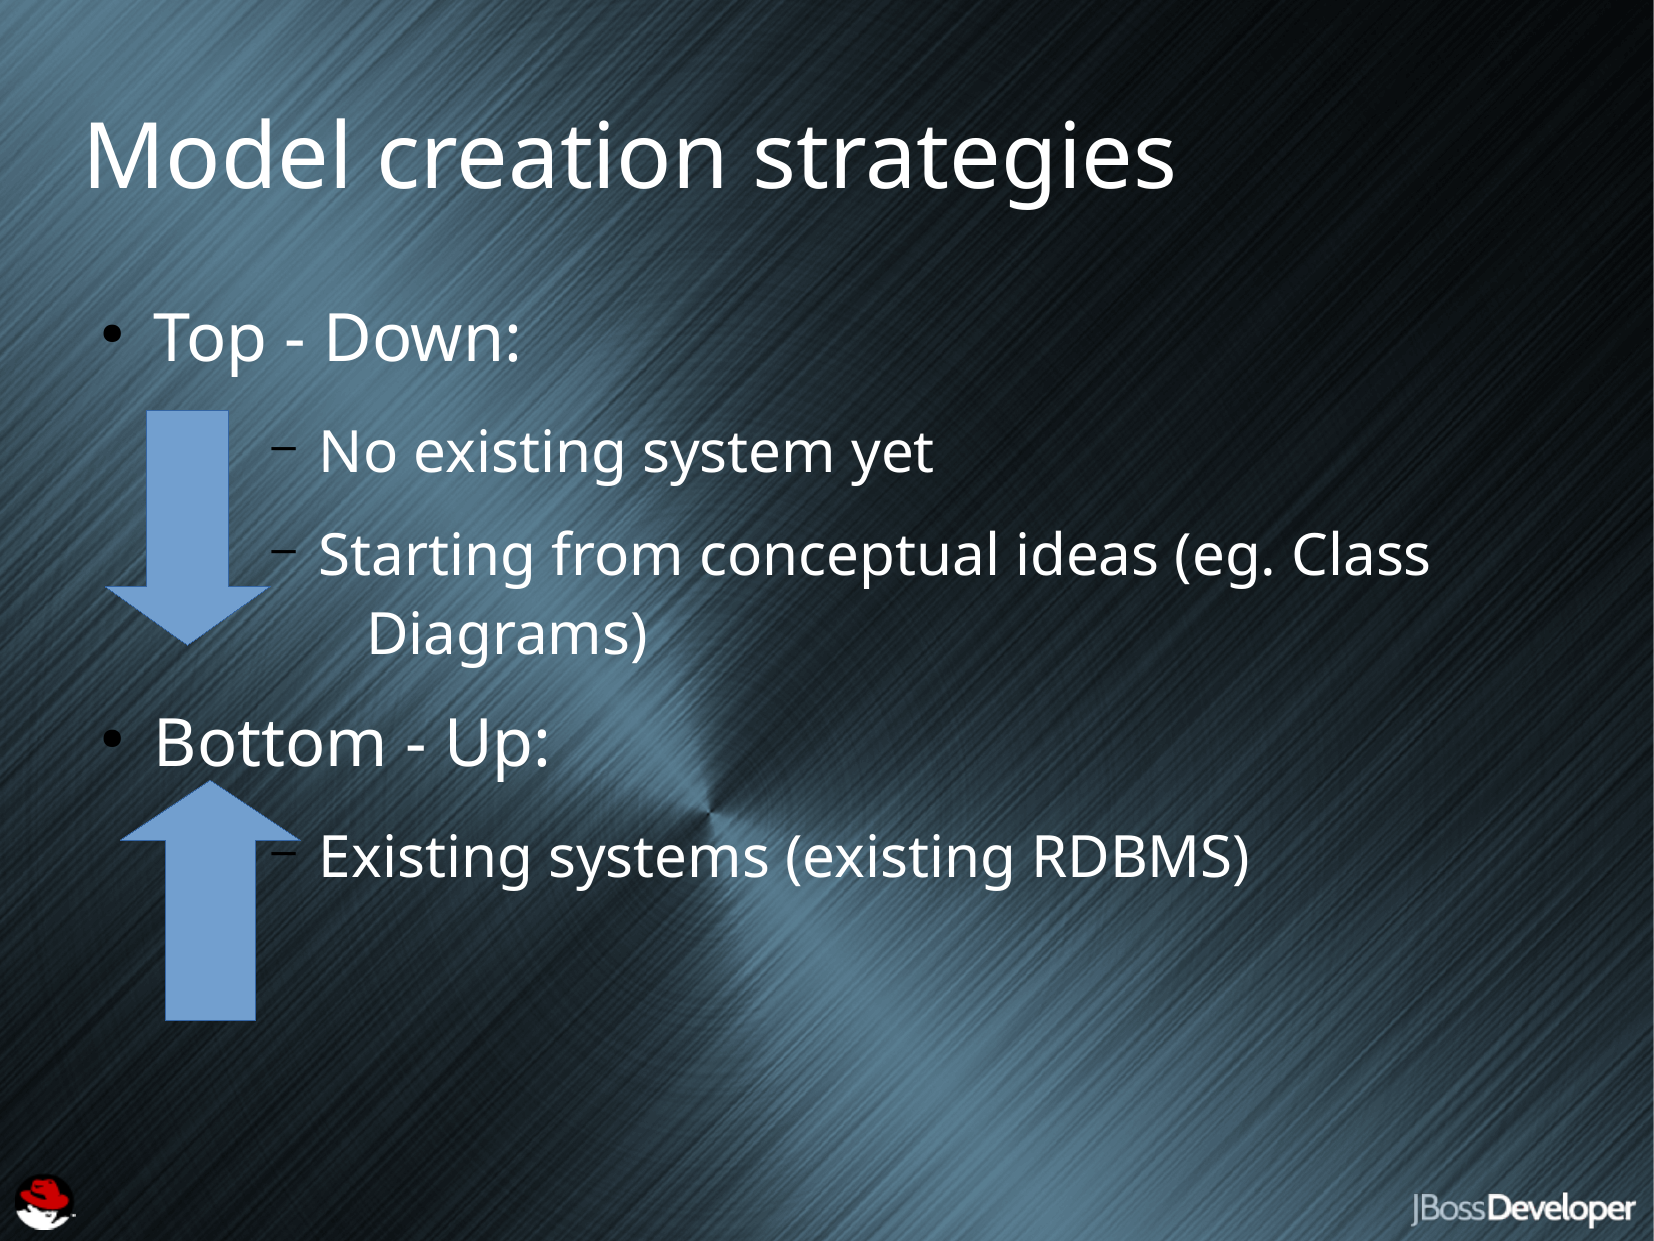

# Model creation strategies
Top - Down:
No existing system yet
Starting from conceptual ideas (eg. Class Diagrams)
Bottom - Up:
Existing systems (existing RDBMS)